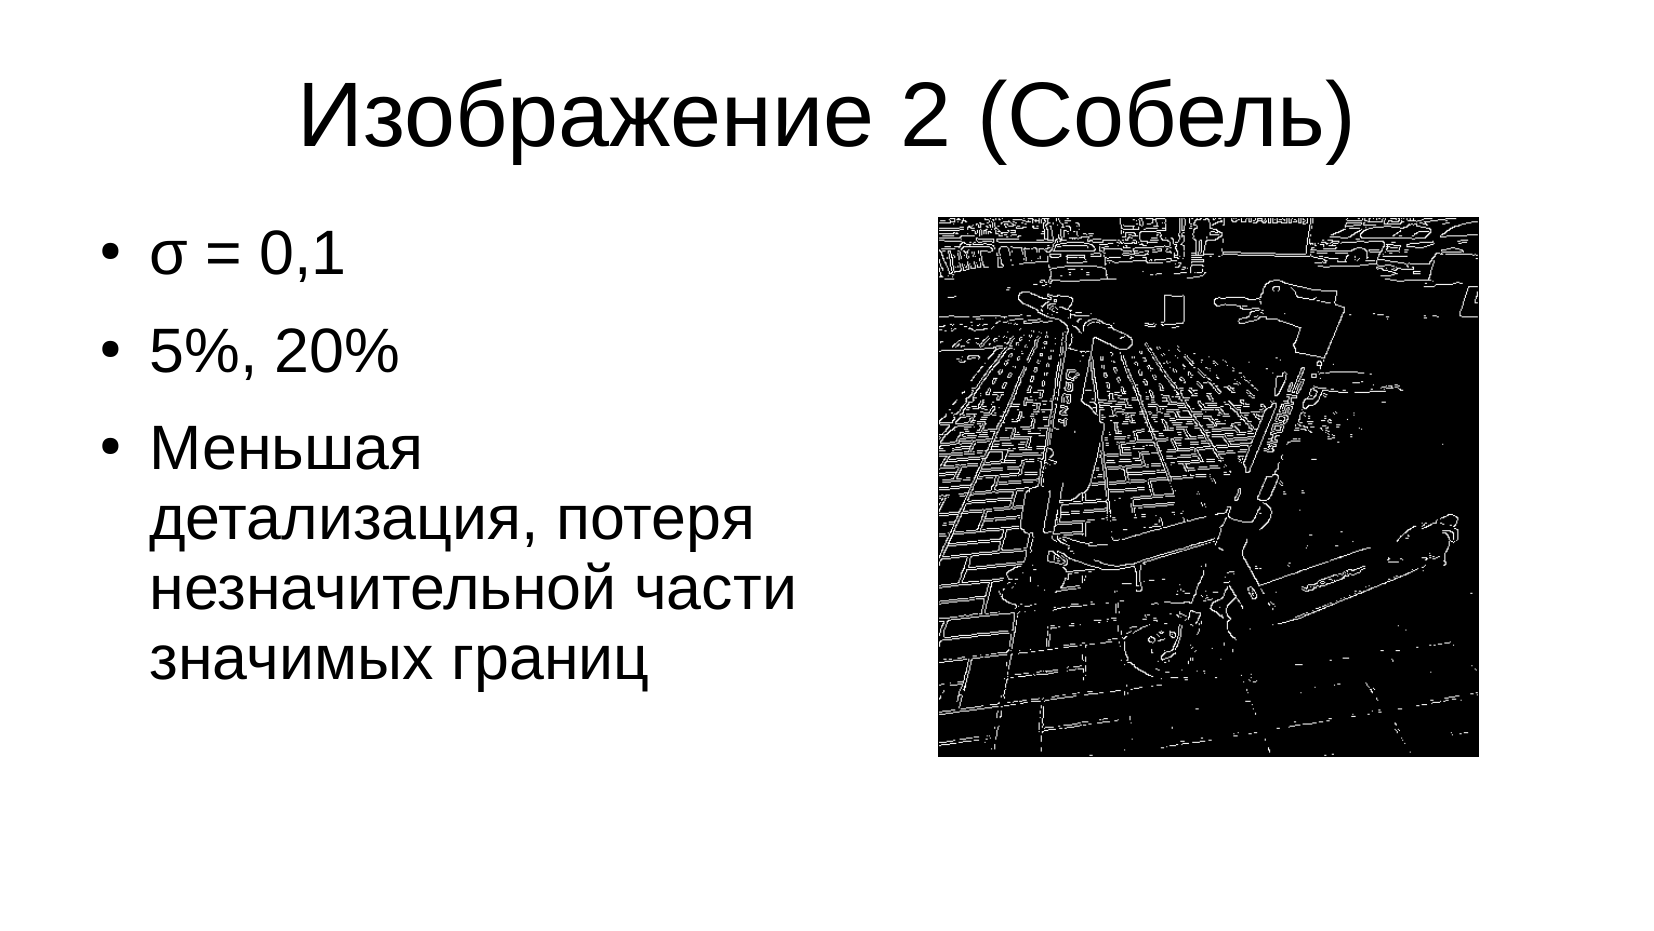

# Изображение 2 (Собель)
σ = 0,1
5%, 20%
Меньшая детализация, потеря незначительной части значимых границ